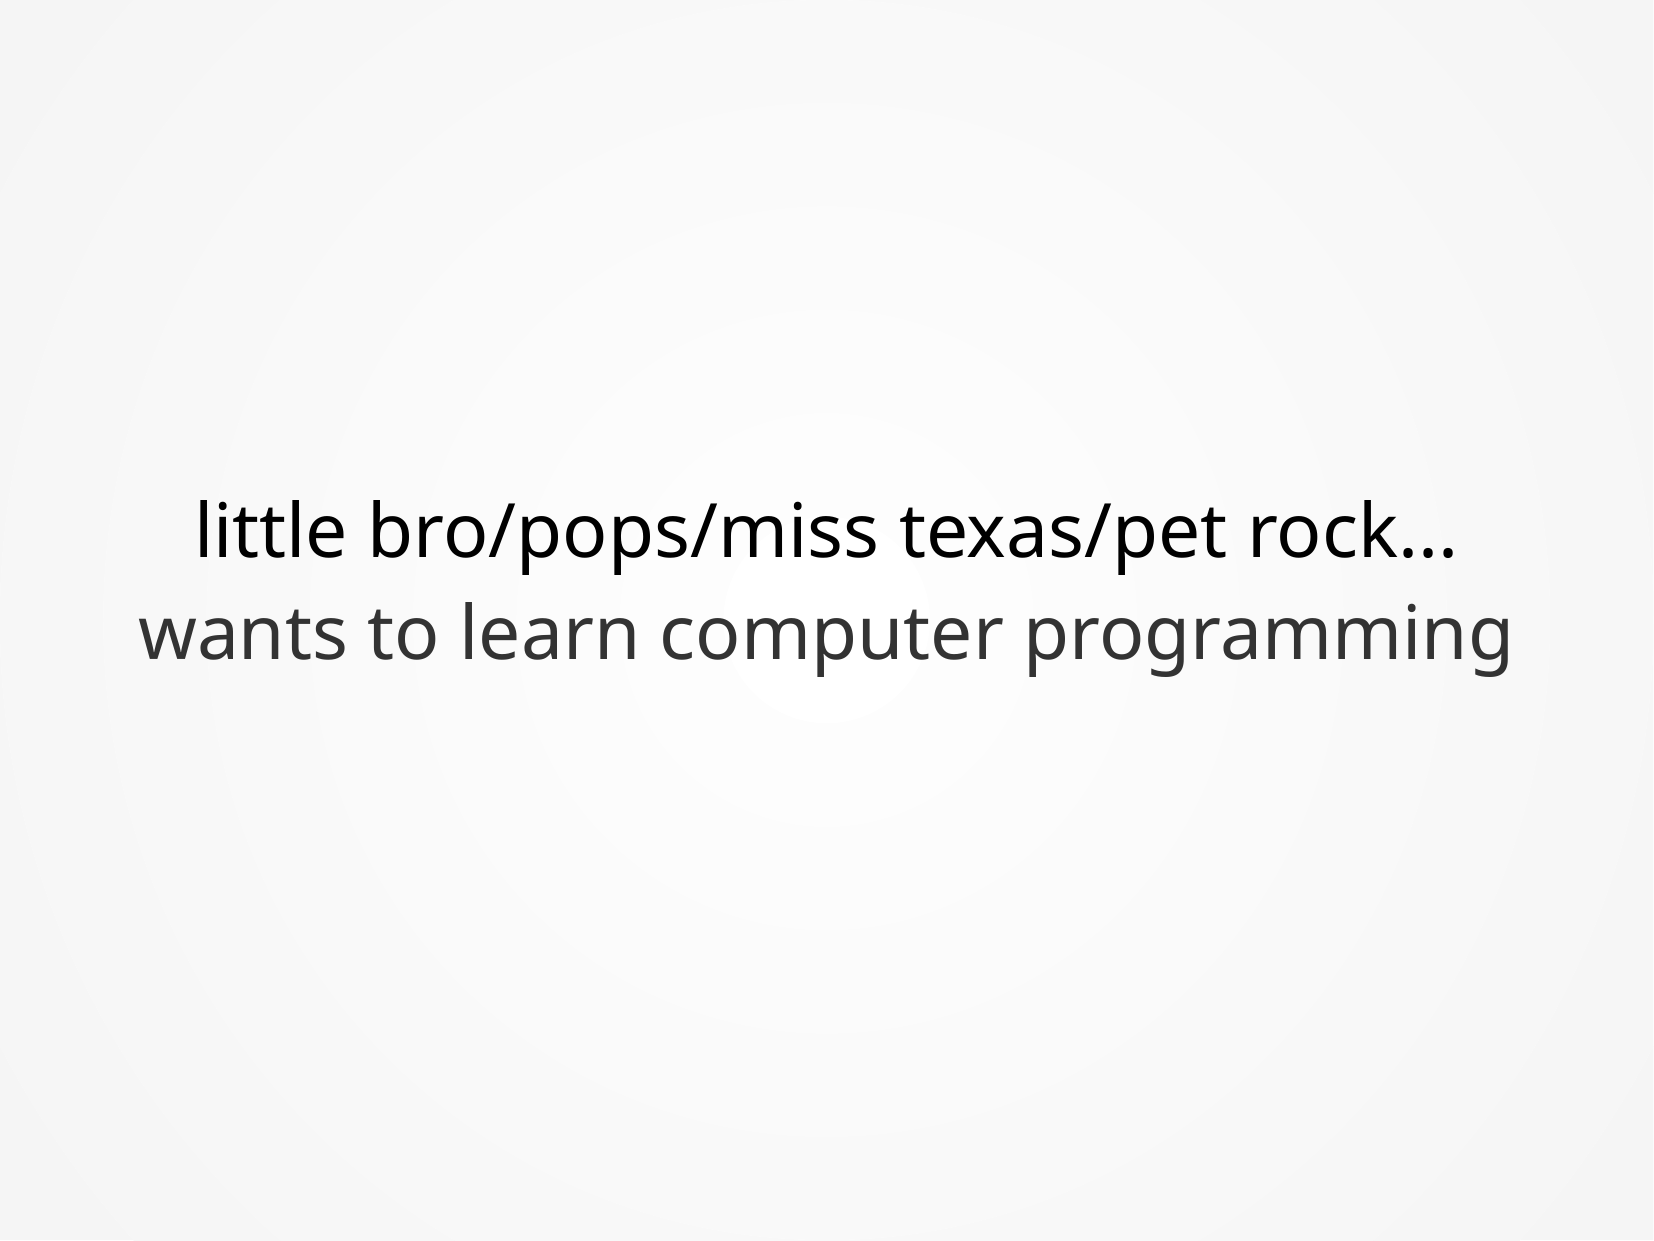

# little bro/pops/miss texas/pet rock...
wants to learn computer programming